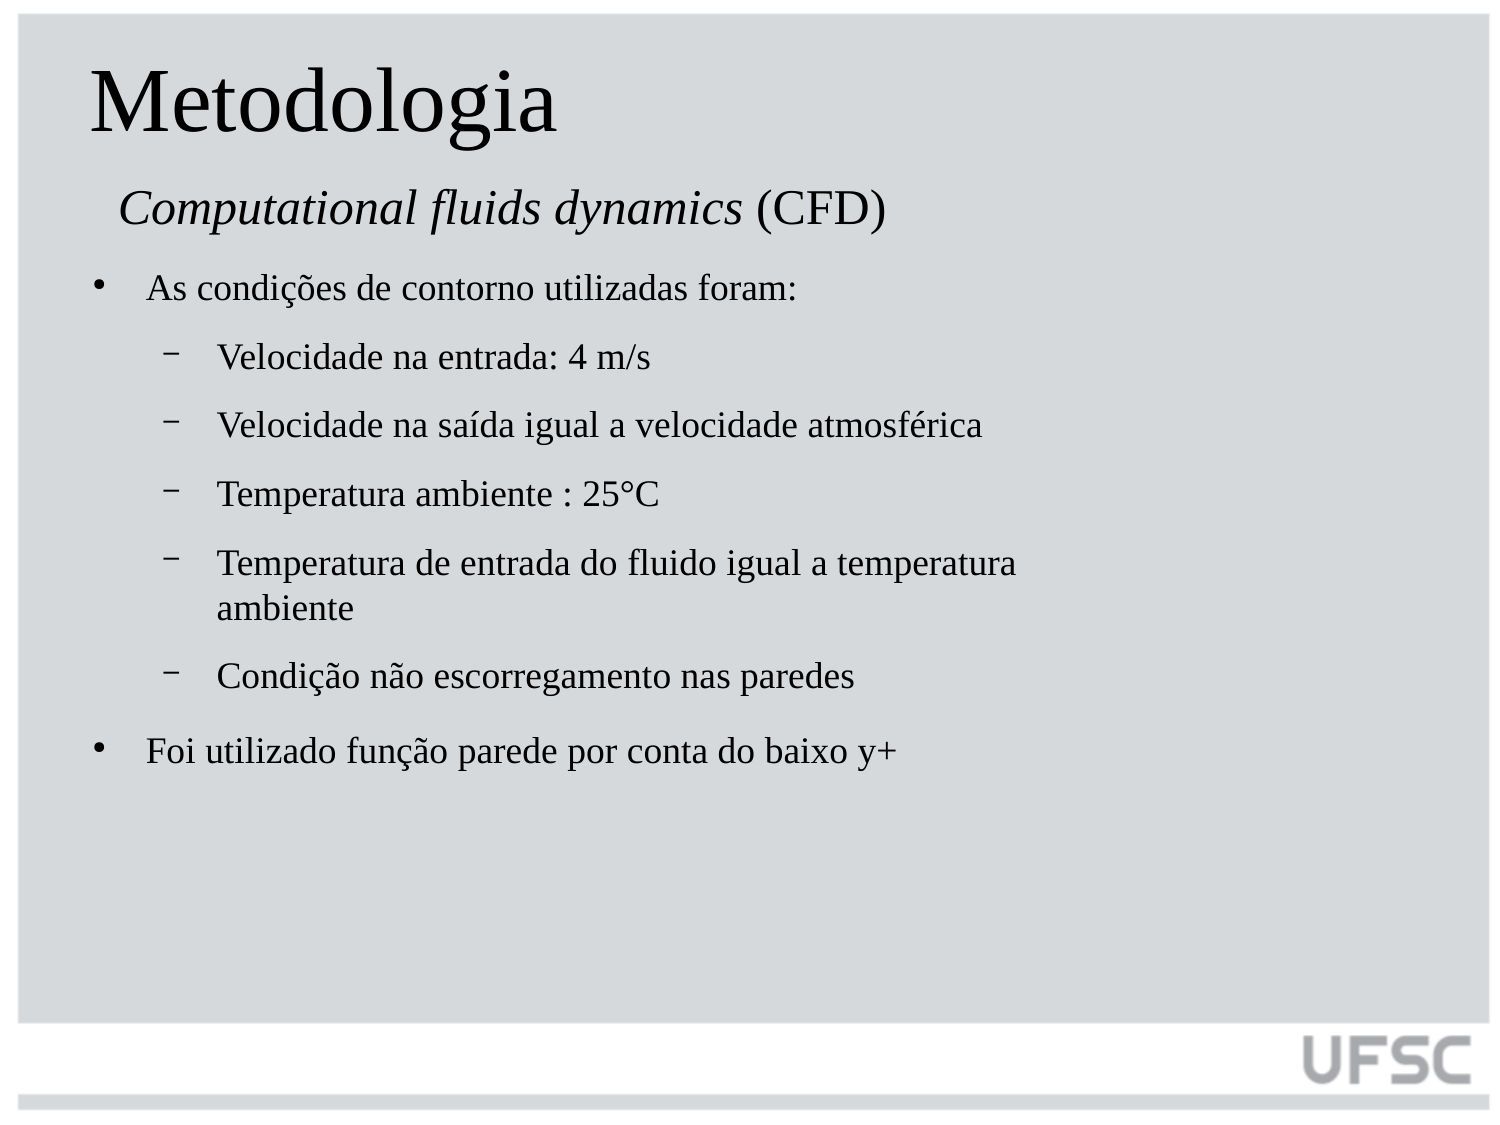

# Metodologia
Computational fluids dynamics (CFD)
As condições de contorno utilizadas foram:
Velocidade na entrada: 4 m/s
Velocidade na saída igual a velocidade atmosférica
Temperatura ambiente : 25°C
Temperatura de entrada do fluido igual a temperatura ambiente
Condição não escorregamento nas paredes
Foi utilizado função parede por conta do baixo y+